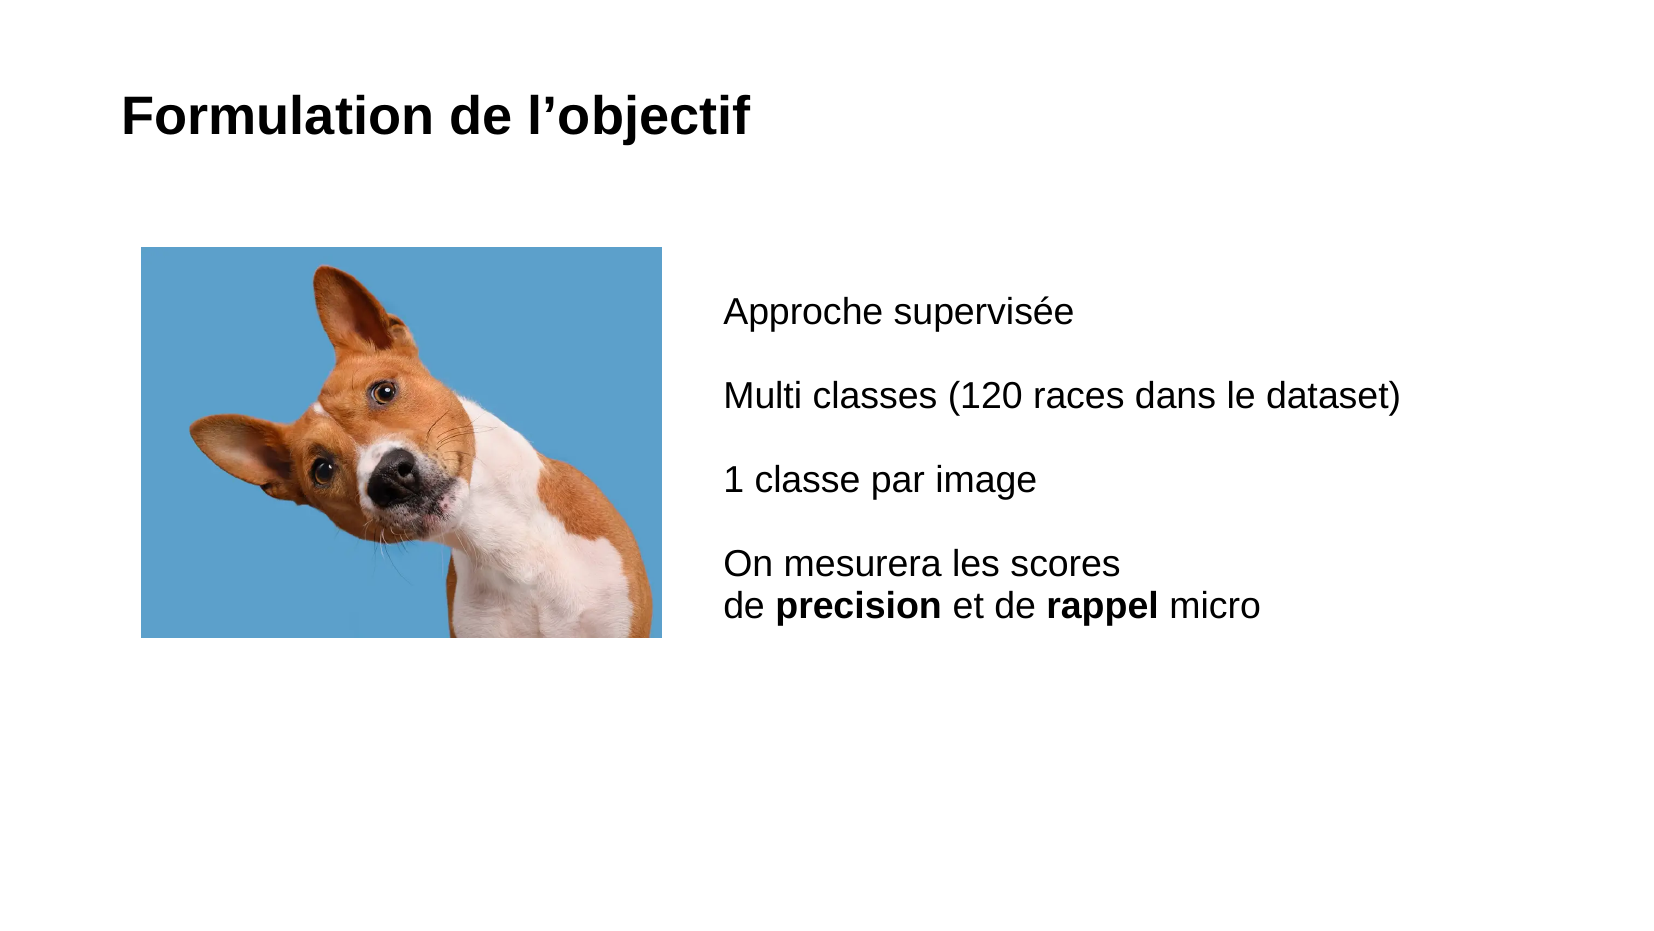

Formulation de l’objectif
Approche supervisée
Multi classes (120 races dans le dataset)
1 classe par image
On mesurera les scores
de precision et de rappel micro